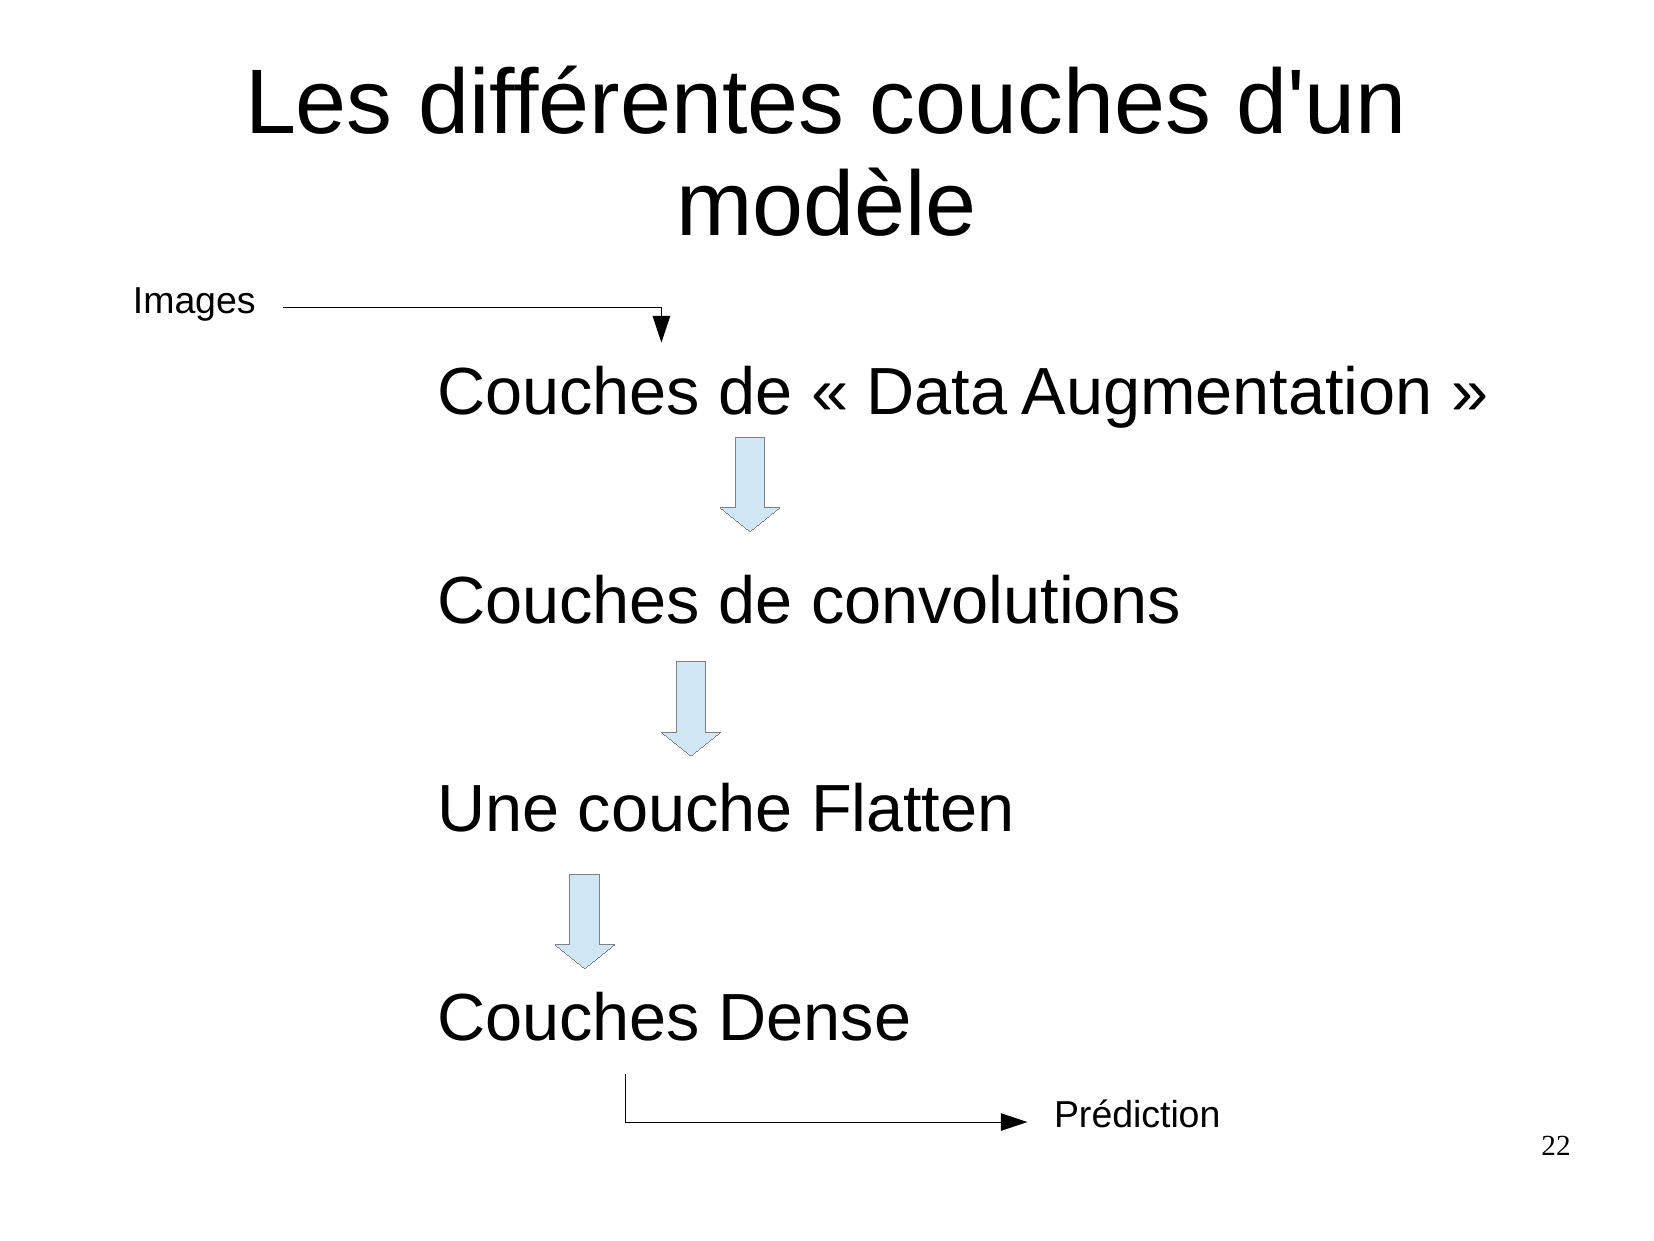

# Les différentes couches d'un modèle
Images
Couches de « Data Augmentation »
Couches de convolutions
Une couche Flatten
Couches Dense
Prédiction
22